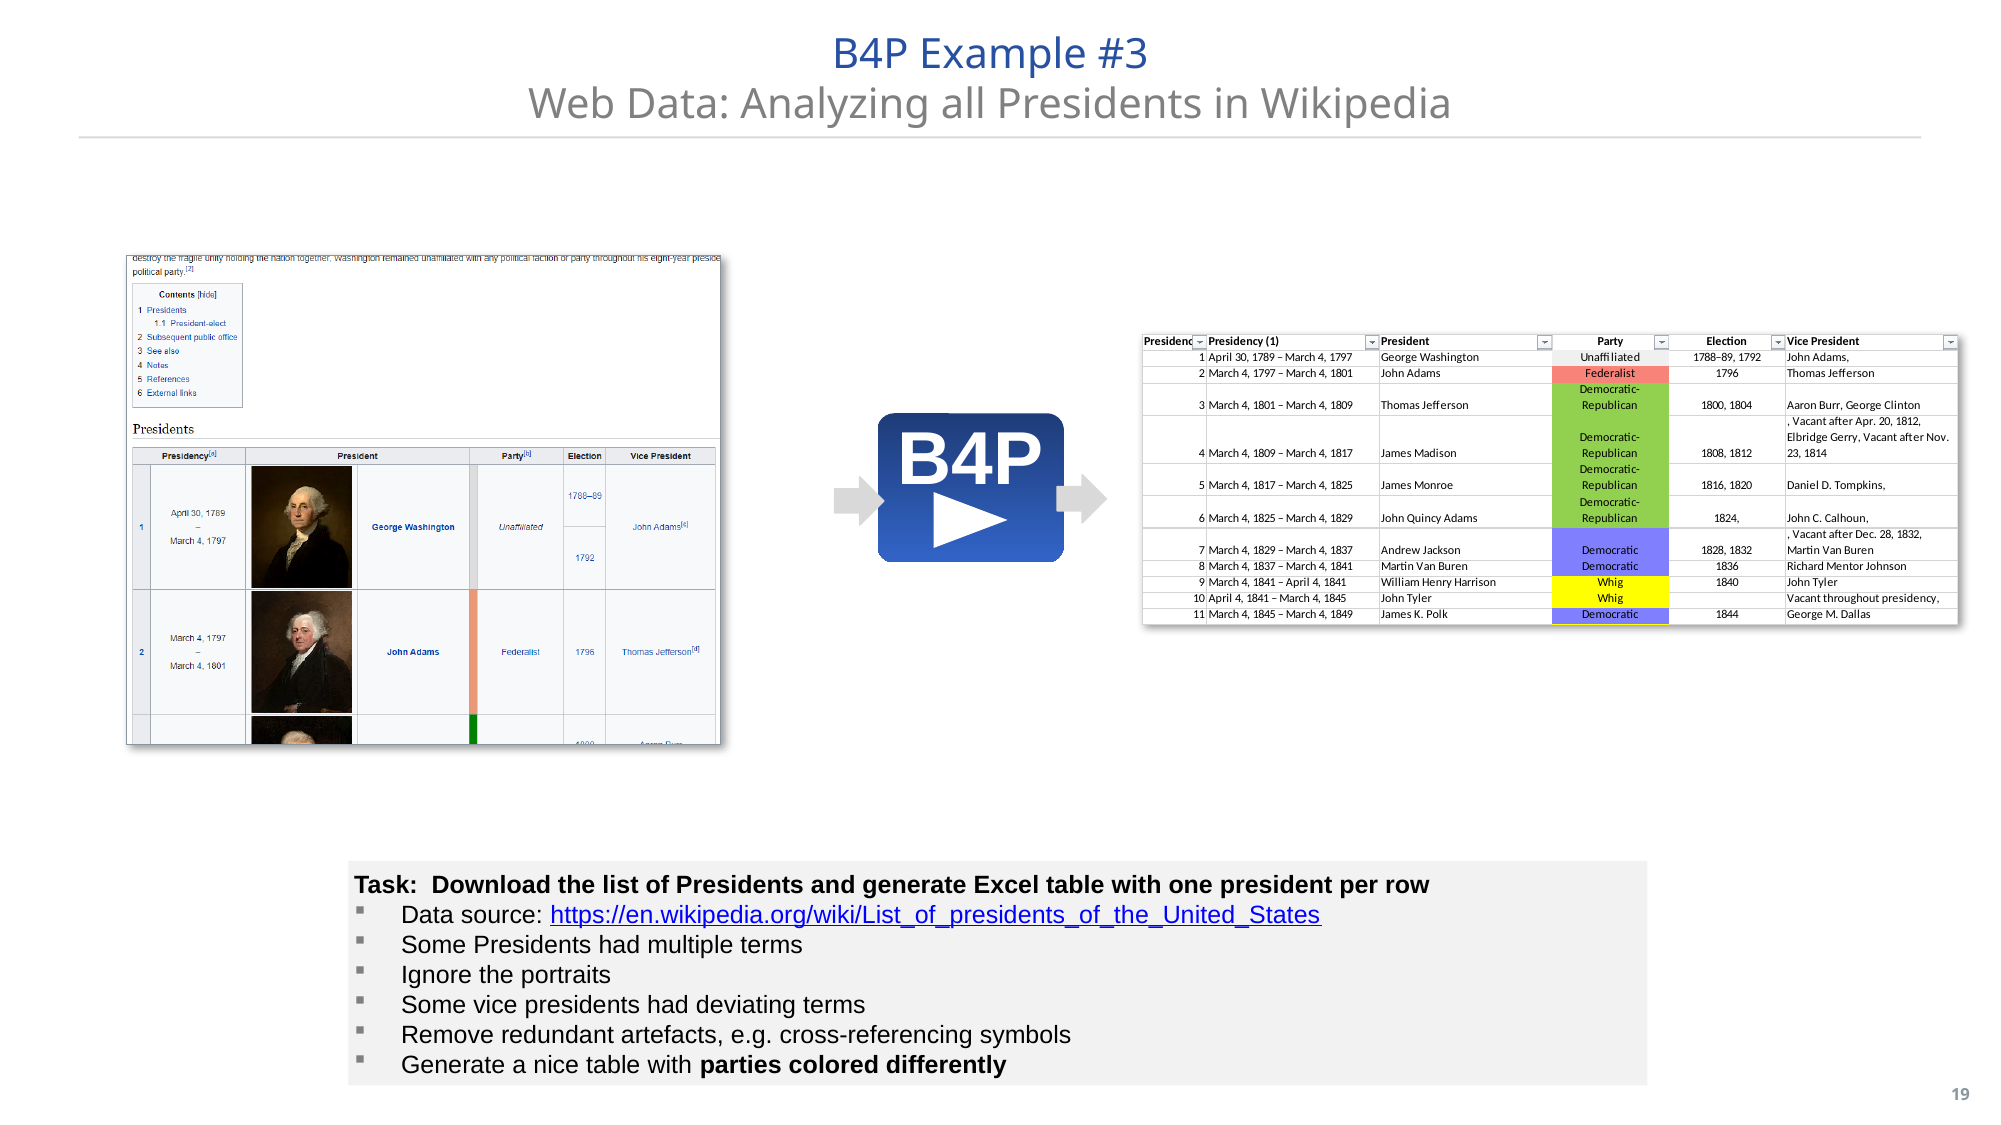

# B4P Example #3 Web Data: Analyzing all Presidents in Wikipedia
4P
B4P
Task: Download the list of Presidents and generate Excel table with one president per row
Data source: https://en.wikipedia.org/wiki/List_of_presidents_of_the_United_States
Some Presidents had multiple terms
Ignore the portraits
Some vice presidents had deviating terms
Remove redundant artefacts, e.g. cross-referencing symbols
Generate a nice table with parties colored differently